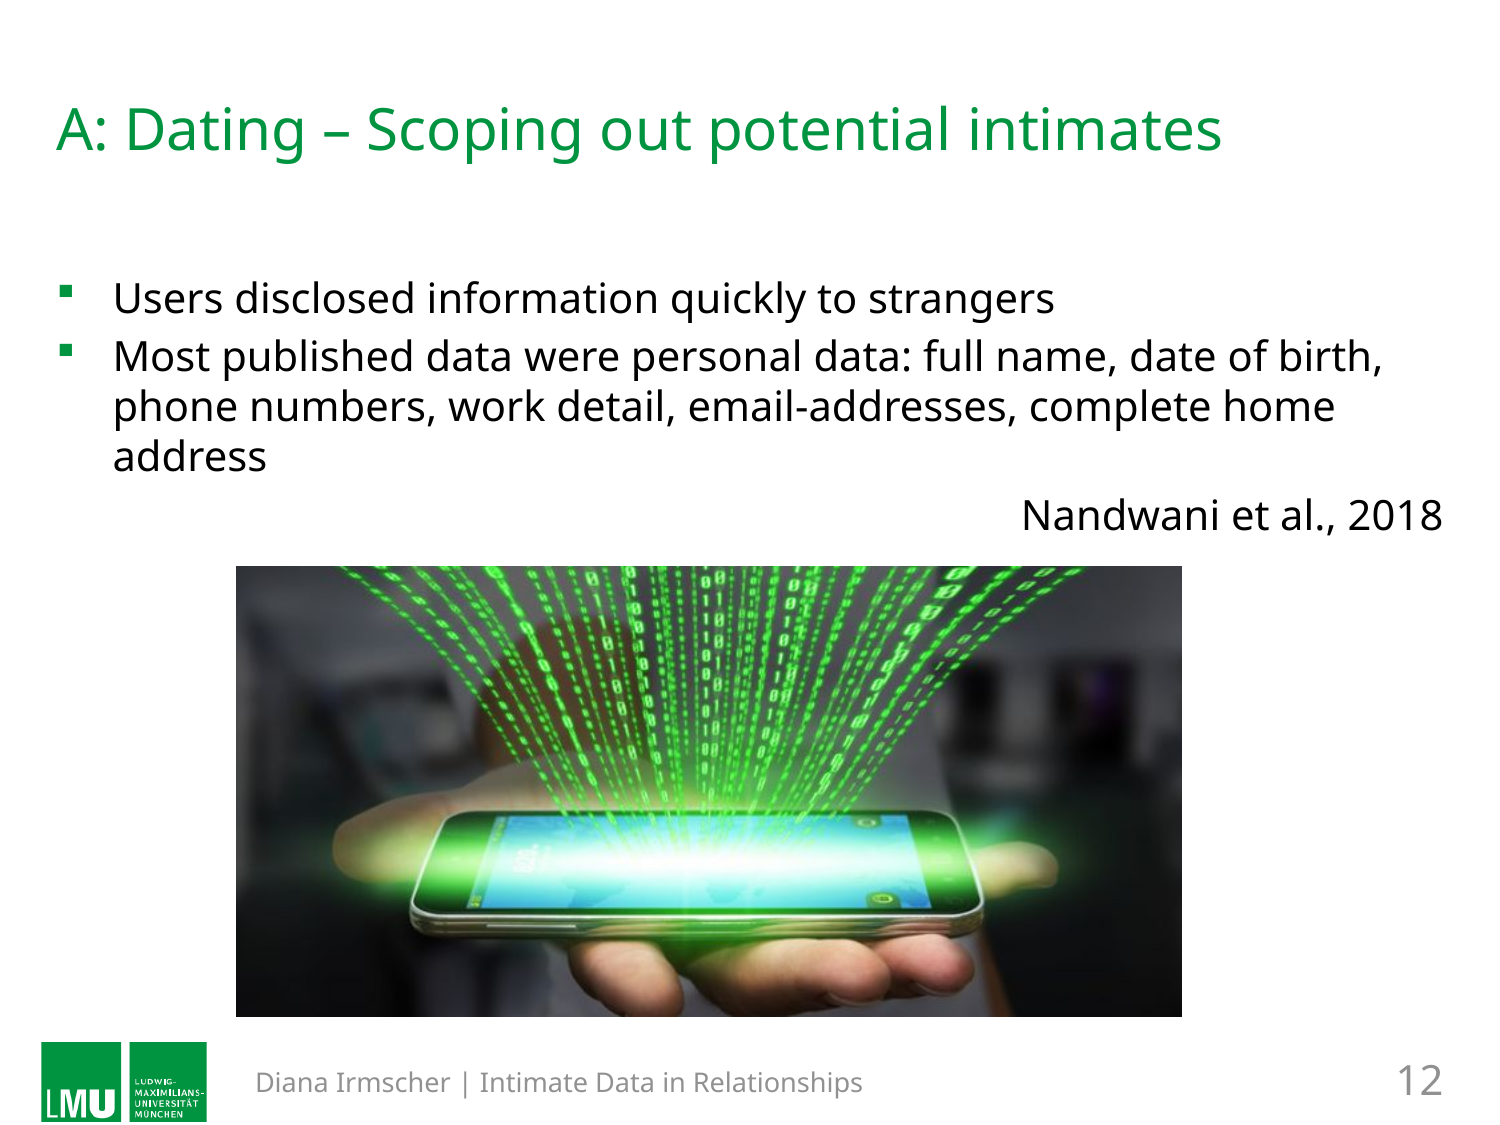

# A: Dating – Scoping out potential intimates
Users disclosed information quickly to strangers
Most published data were personal data: full name, date of birth, phone numbers, work detail, email-addresses, complete home address
Nandwani et al., 2018
Diana Irmscher | Intimate Data in Relationships